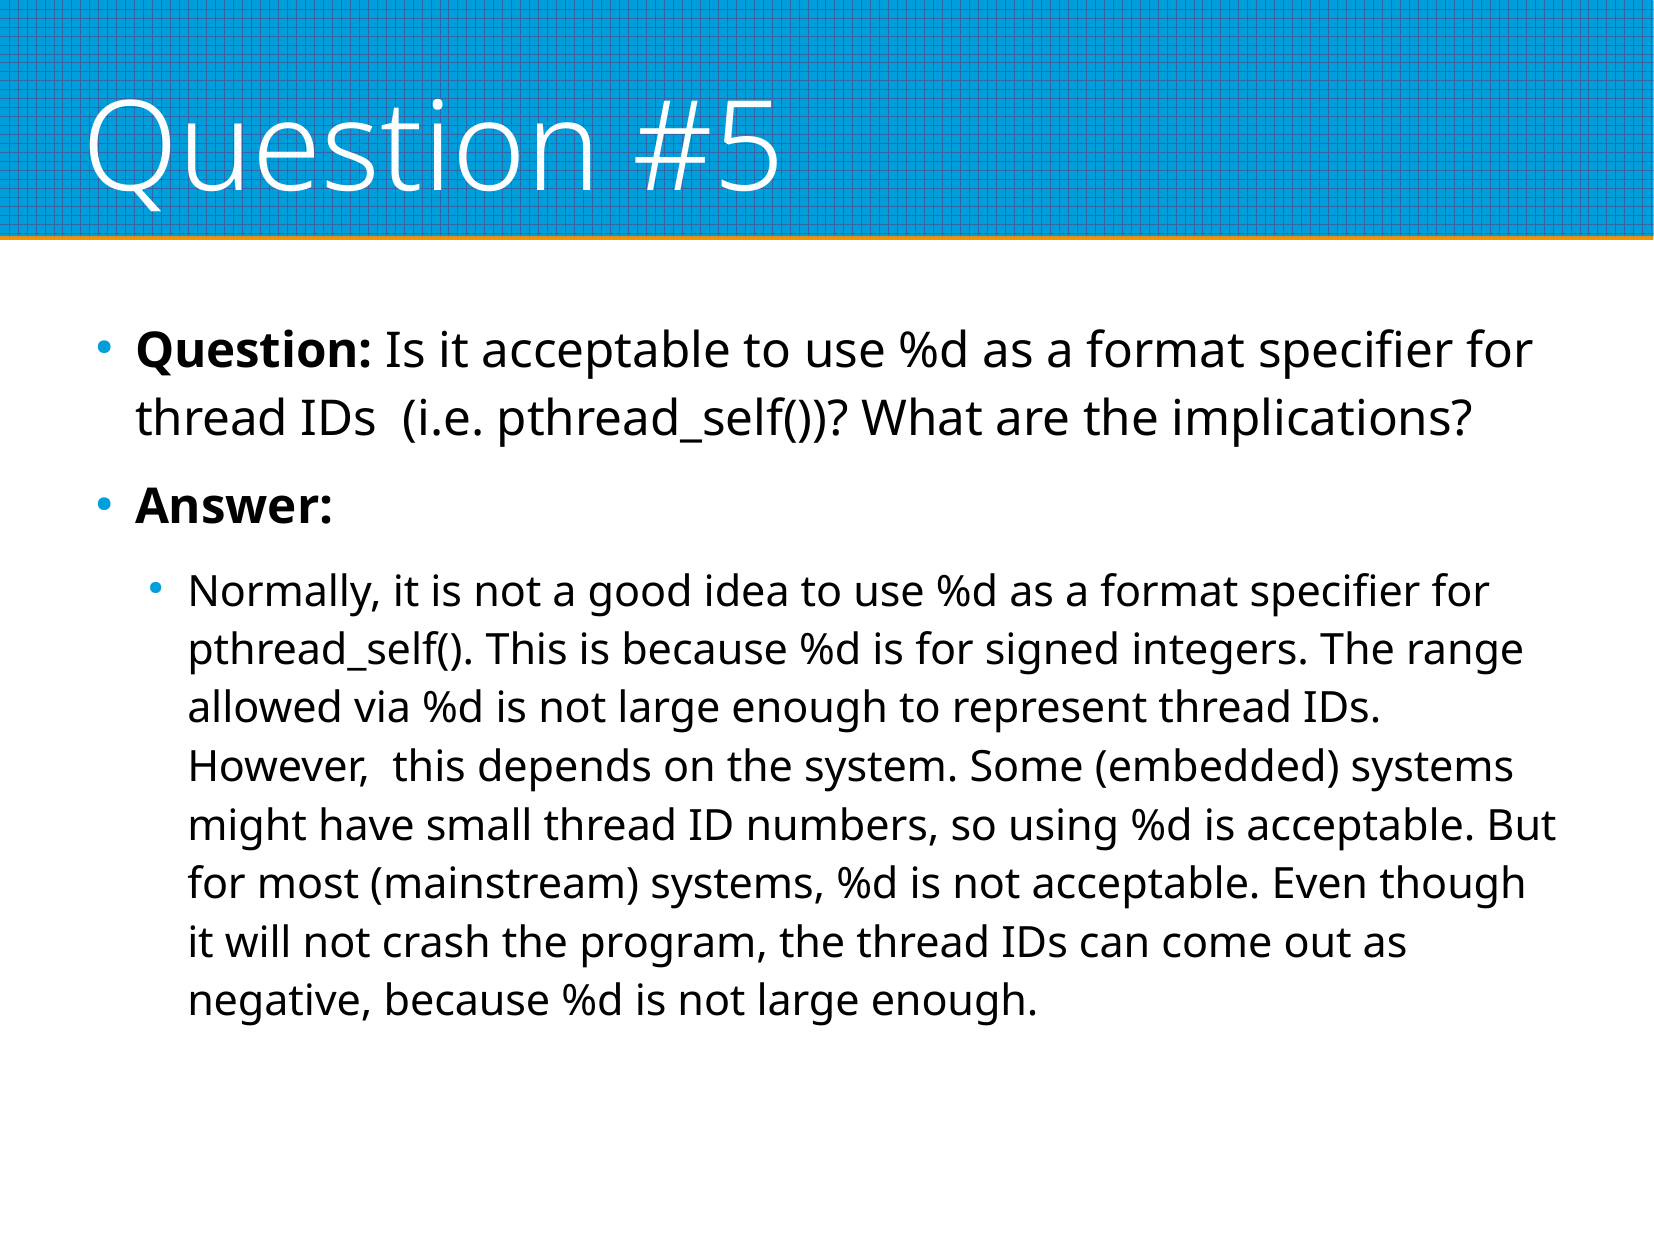

# Question #5
Question: Is it acceptable to use %d as a format specifier for thread IDs (i.e. pthread_self())? What are the implications?
Answer:
Normally, it is not a good idea to use %d as a format specifier for pthread_self(). This is because %d is for signed integers. The range allowed via %d is not large enough to represent thread IDs. However, this depends on the system. Some (embedded) systems might have small thread ID numbers, so using %d is acceptable. But for most (mainstream) systems, %d is not acceptable. Even though it will not crash the program, the thread IDs can come out as negative, because %d is not large enough.